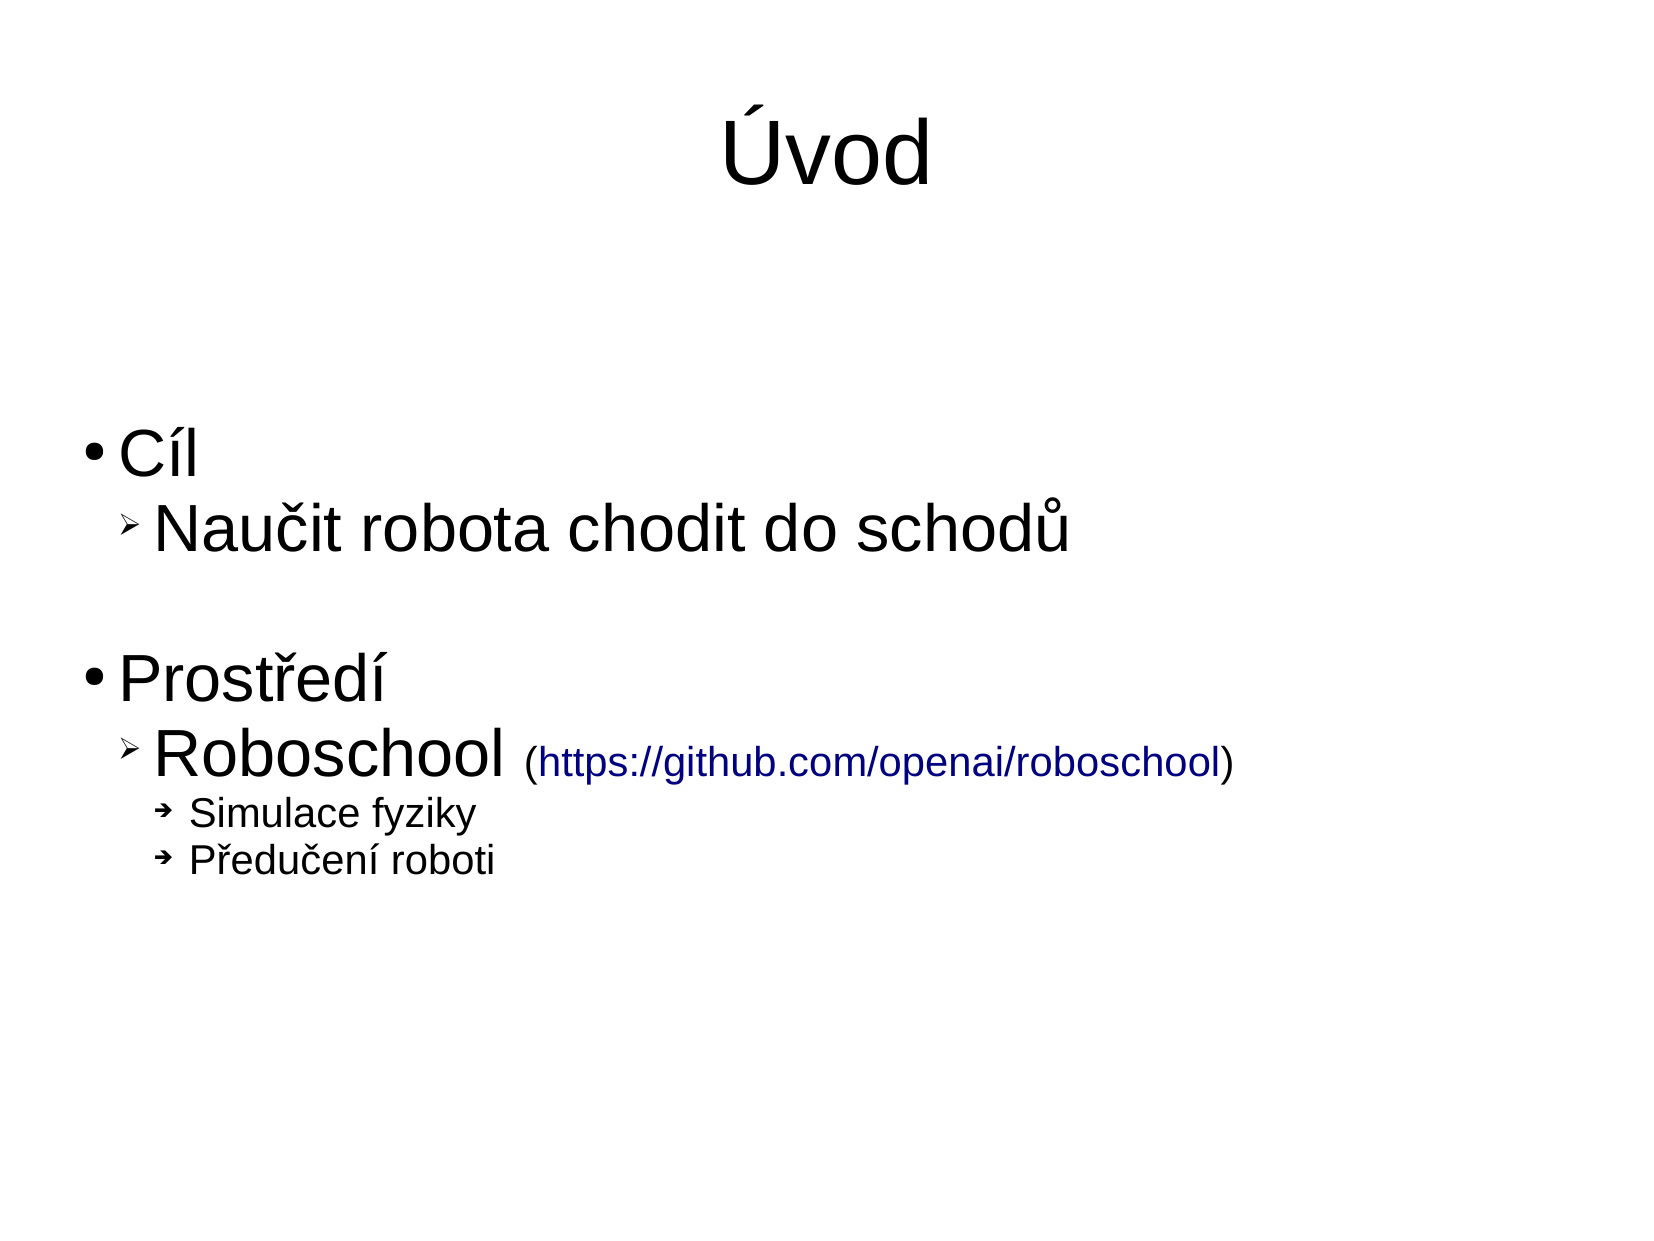

# Úvod
Cíl
Naučit robota chodit do schodů
Prostředí
Roboschool (https://github.com/openai/roboschool)
Simulace fyziky
Předučení roboti